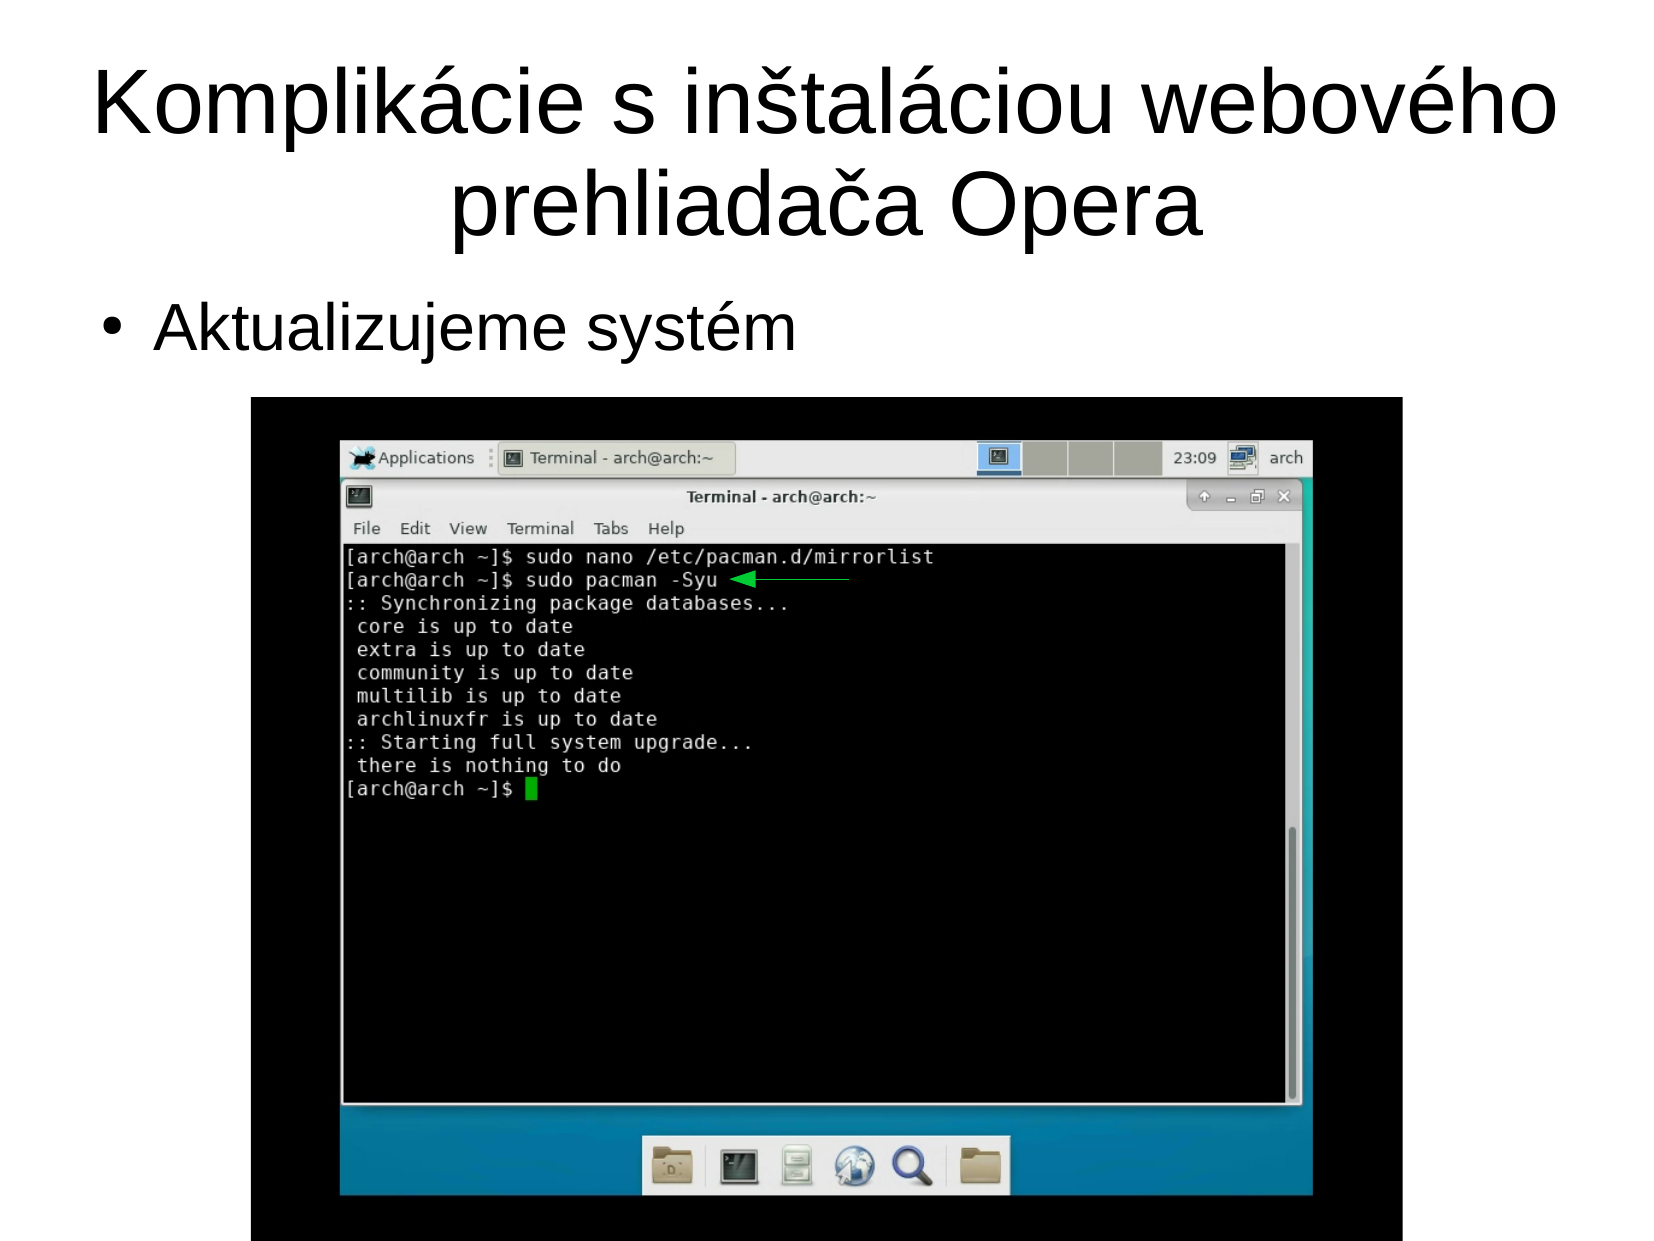

# Komplikácie s inštaláciou webového prehliadača Opera
Aktualizujeme systém